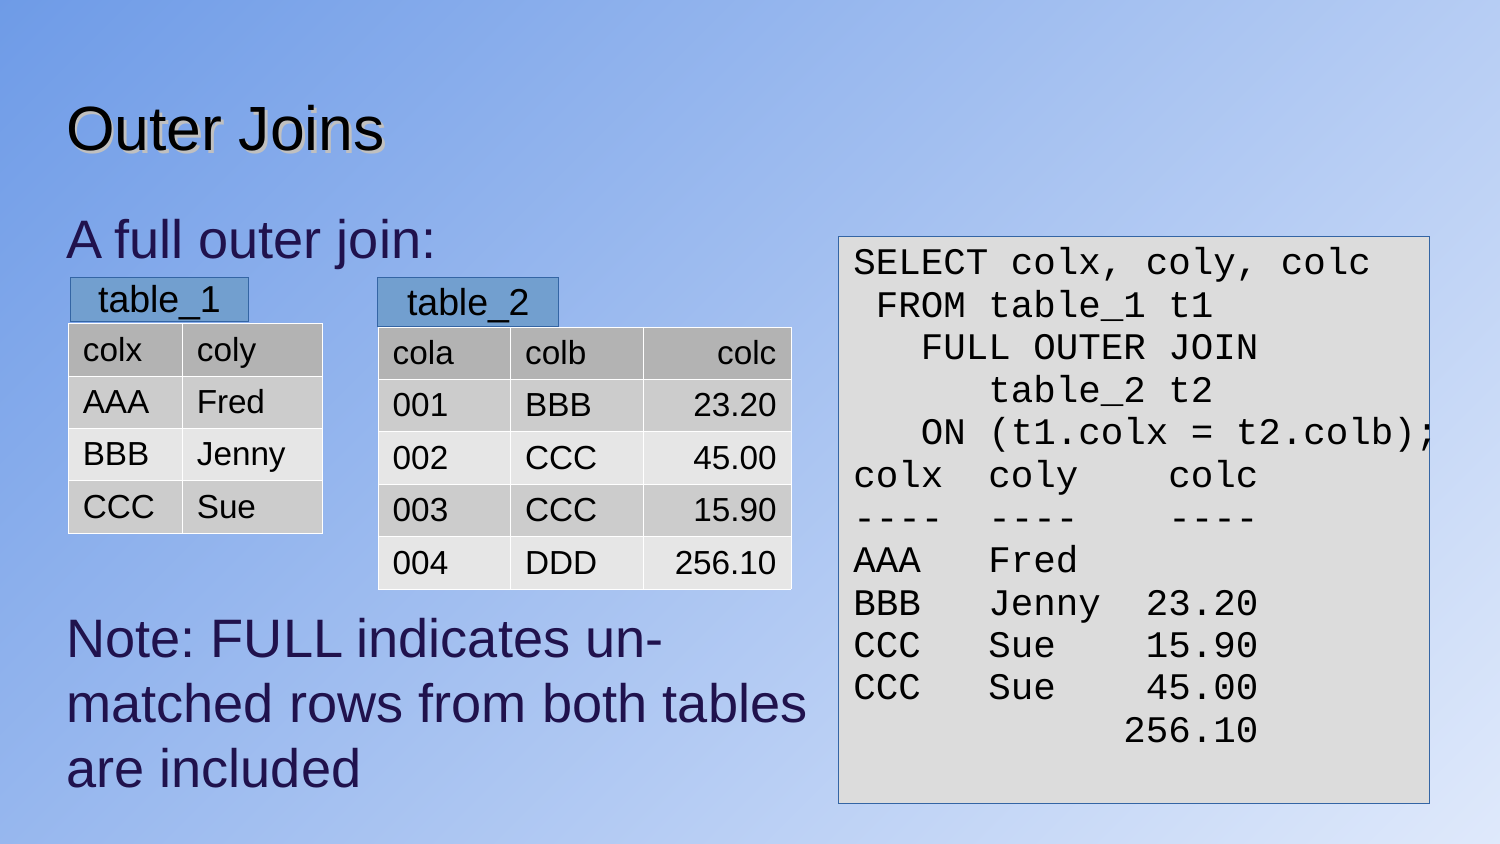

# Outer Joins
A full outer join:
Note: FULL indicates un-
matched rows from both tables
are included
SELECT colx, coly, colc
 FROM table_1 t1
 FULL OUTER JOIN
 table_2 t2
 ON (t1.colx = t2.colb);
colx coly colc
---- ---- ----
AAA Fred
BBB Jenny 23.20
CCC Sue 15.90
CCC Sue 45.00
 256.10
table_1
| colx | coly |
| --- | --- |
| AAA | Fred |
| BBB | Jenny |
| CCC | Sue |
table_2
| cola | colb | colc |
| --- | --- | --- |
| 001 | BBB | 23.20 |
| 002 | CCC | 45.00 |
| 003 | CCC | 15.90 |
| 004 | DDD | 256.10 |